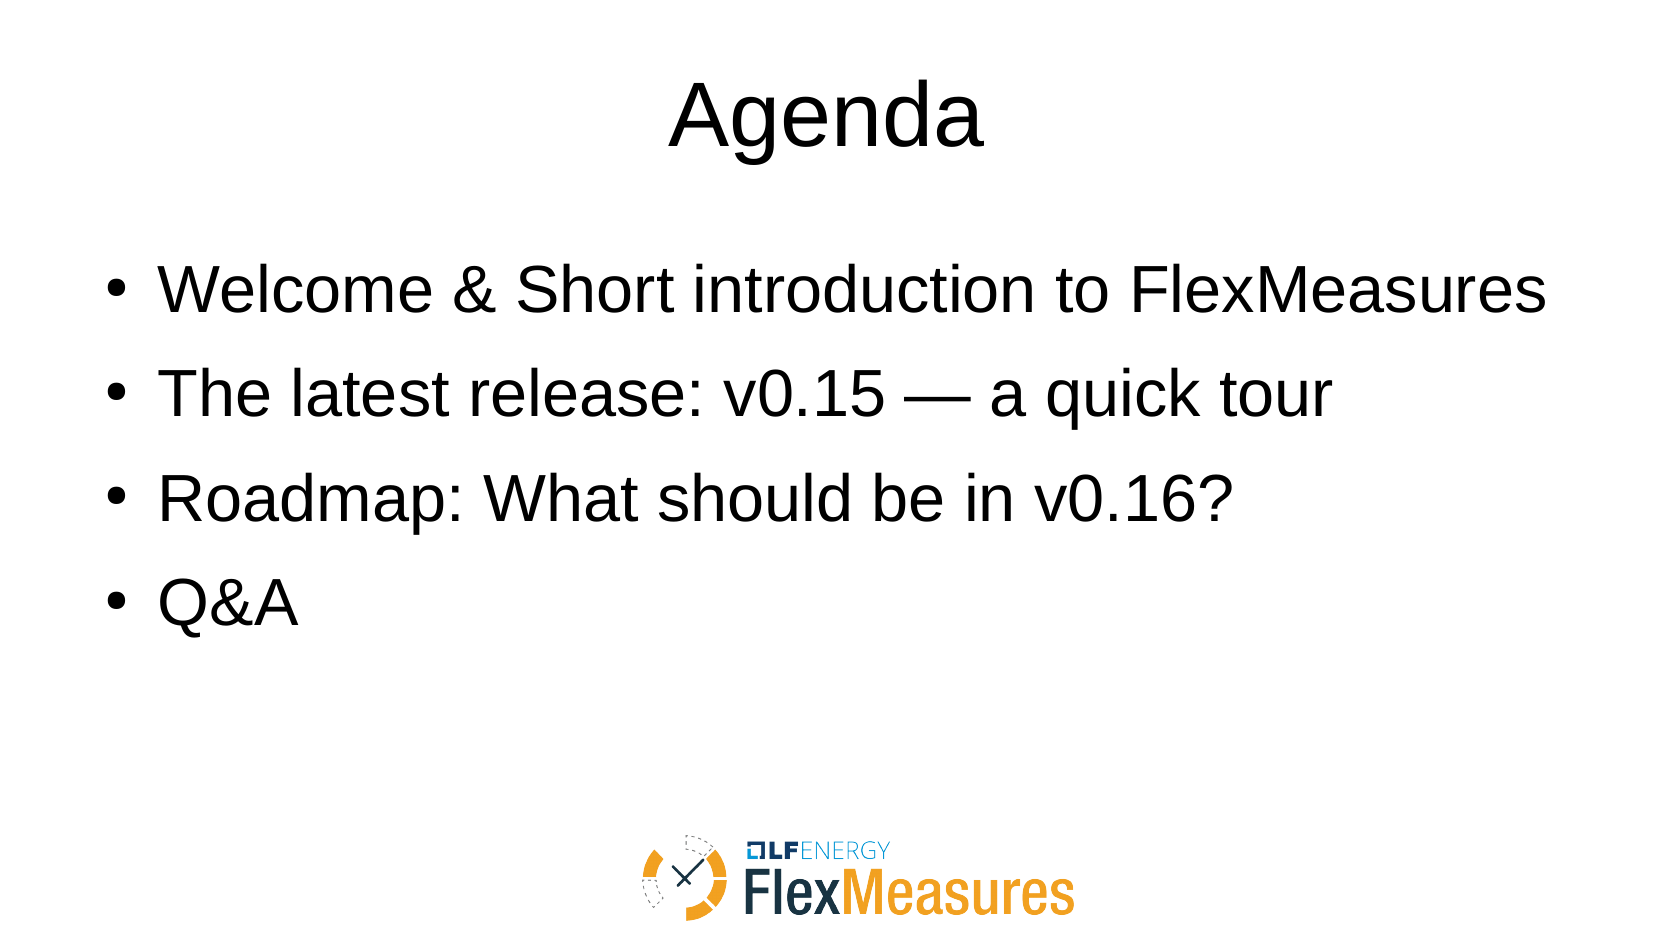

# Agenda
Welcome & Short introduction to FlexMeasures
The latest release: v0.15 ― a quick tour
Roadmap: What should be in v0.16?
Q&A